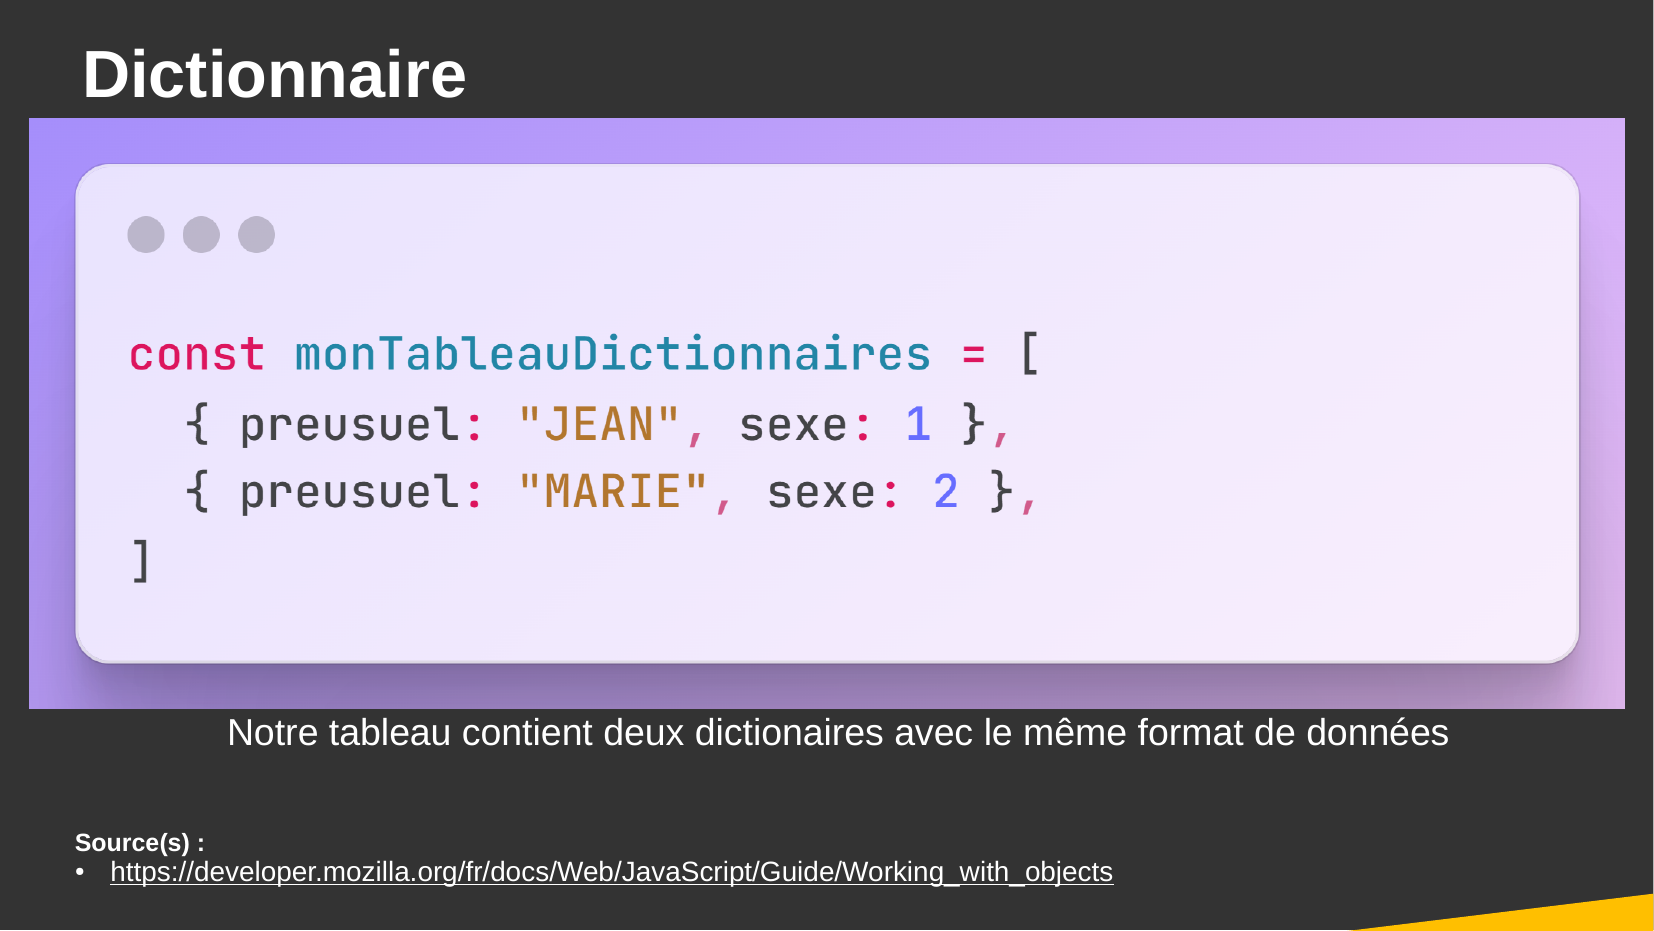

# Dictionnaire
Notre tableau contient deux dictionaires avec le même format de données
Source(s) :
https://developer.mozilla.org/fr/docs/Web/JavaScript/Guide/Working_with_objects